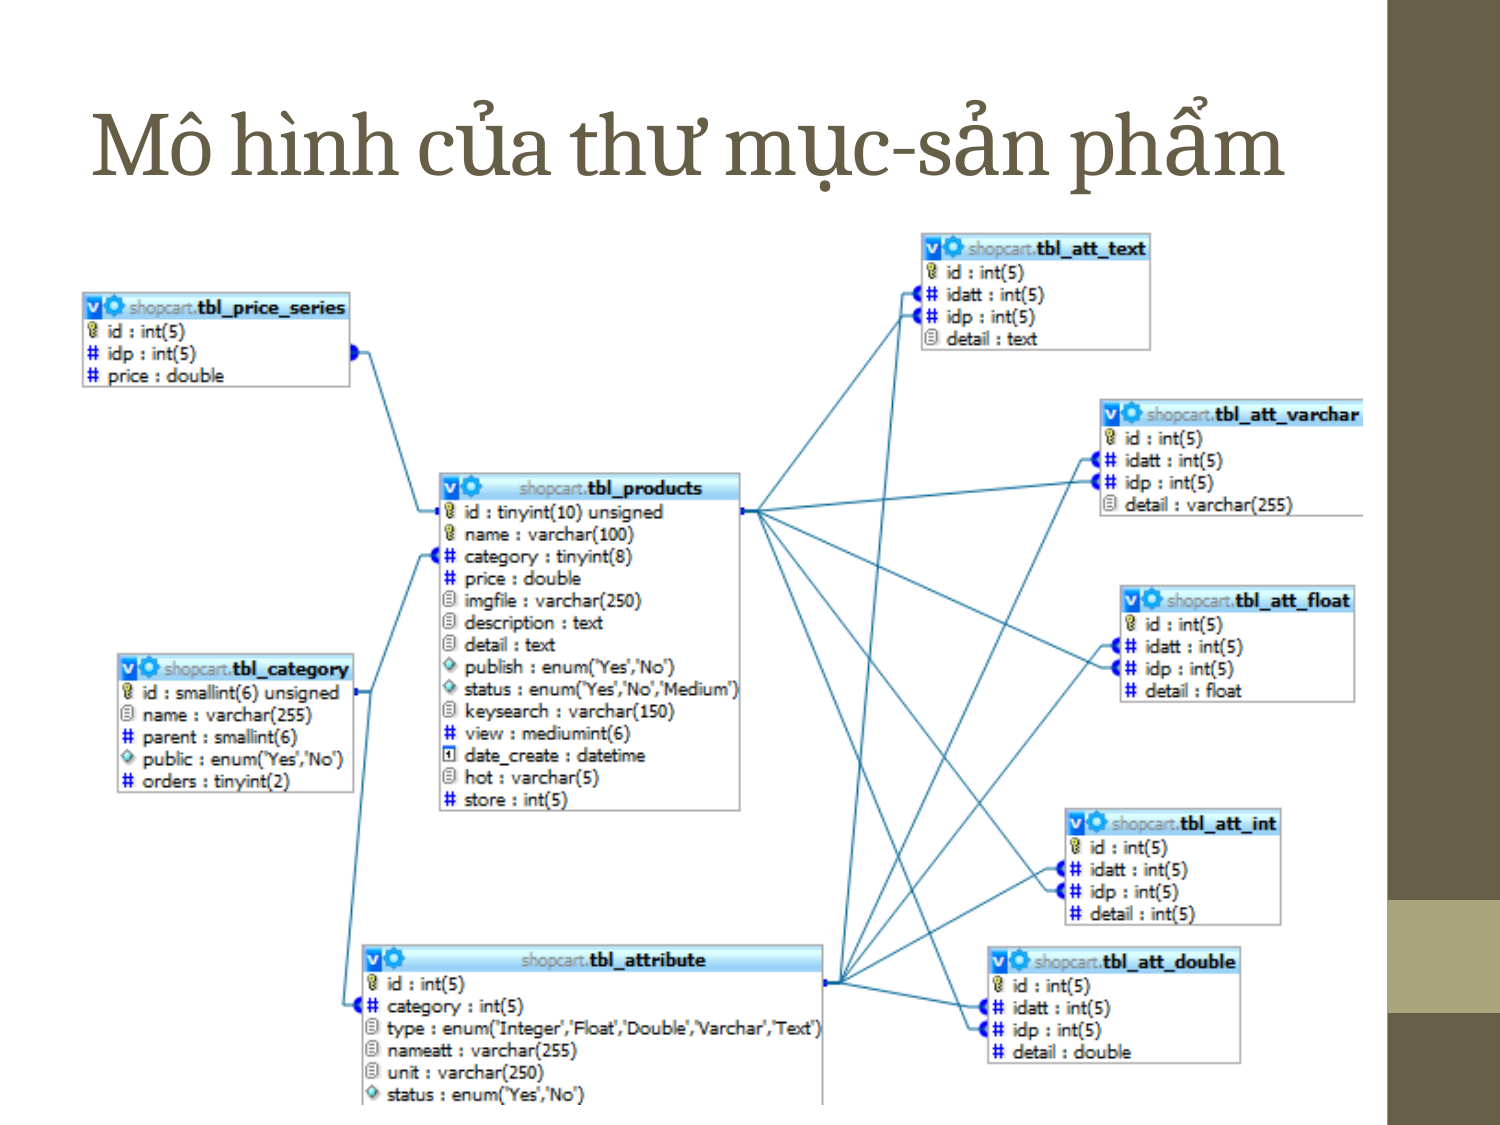

# Mô hình của thư mục-sản phẩm